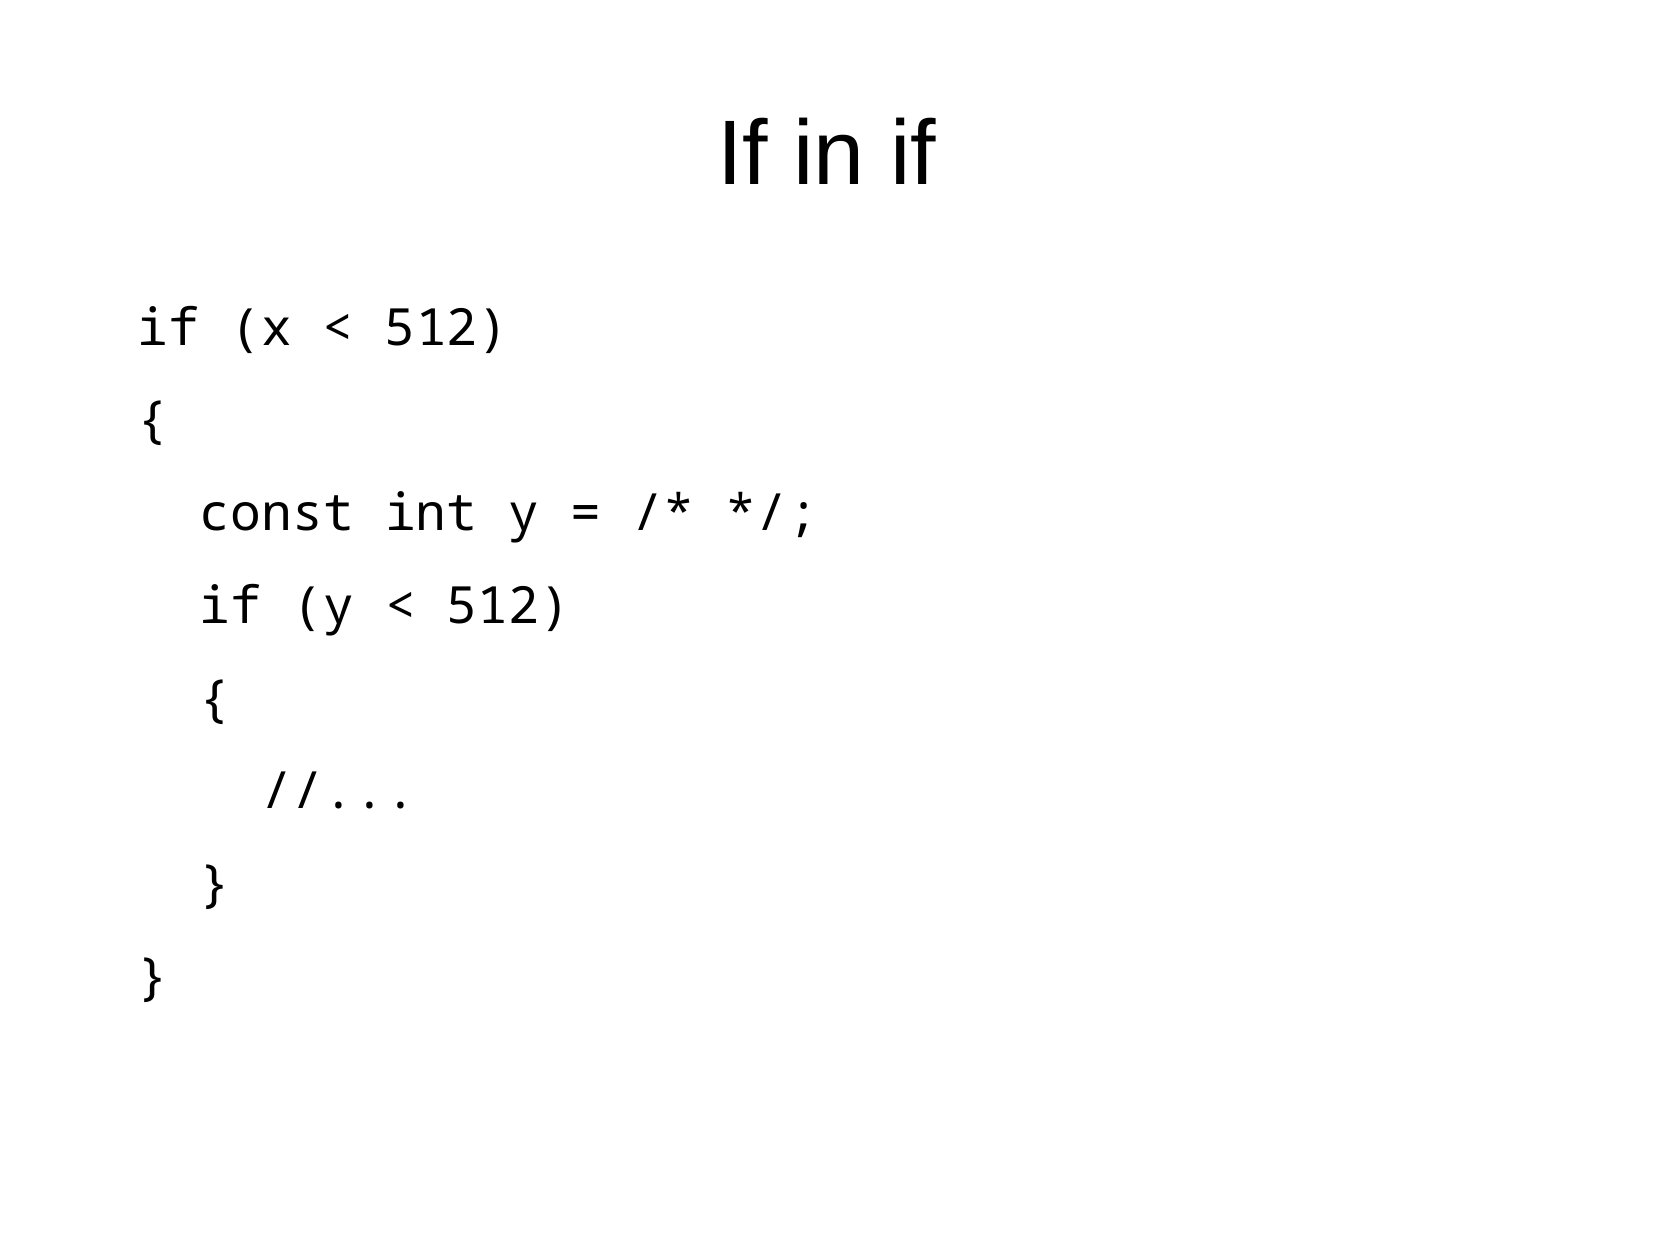

# If in if
if (x < 512)
{
 const int y = /* */;
 if (y < 512)
 {
 //...
 }
}